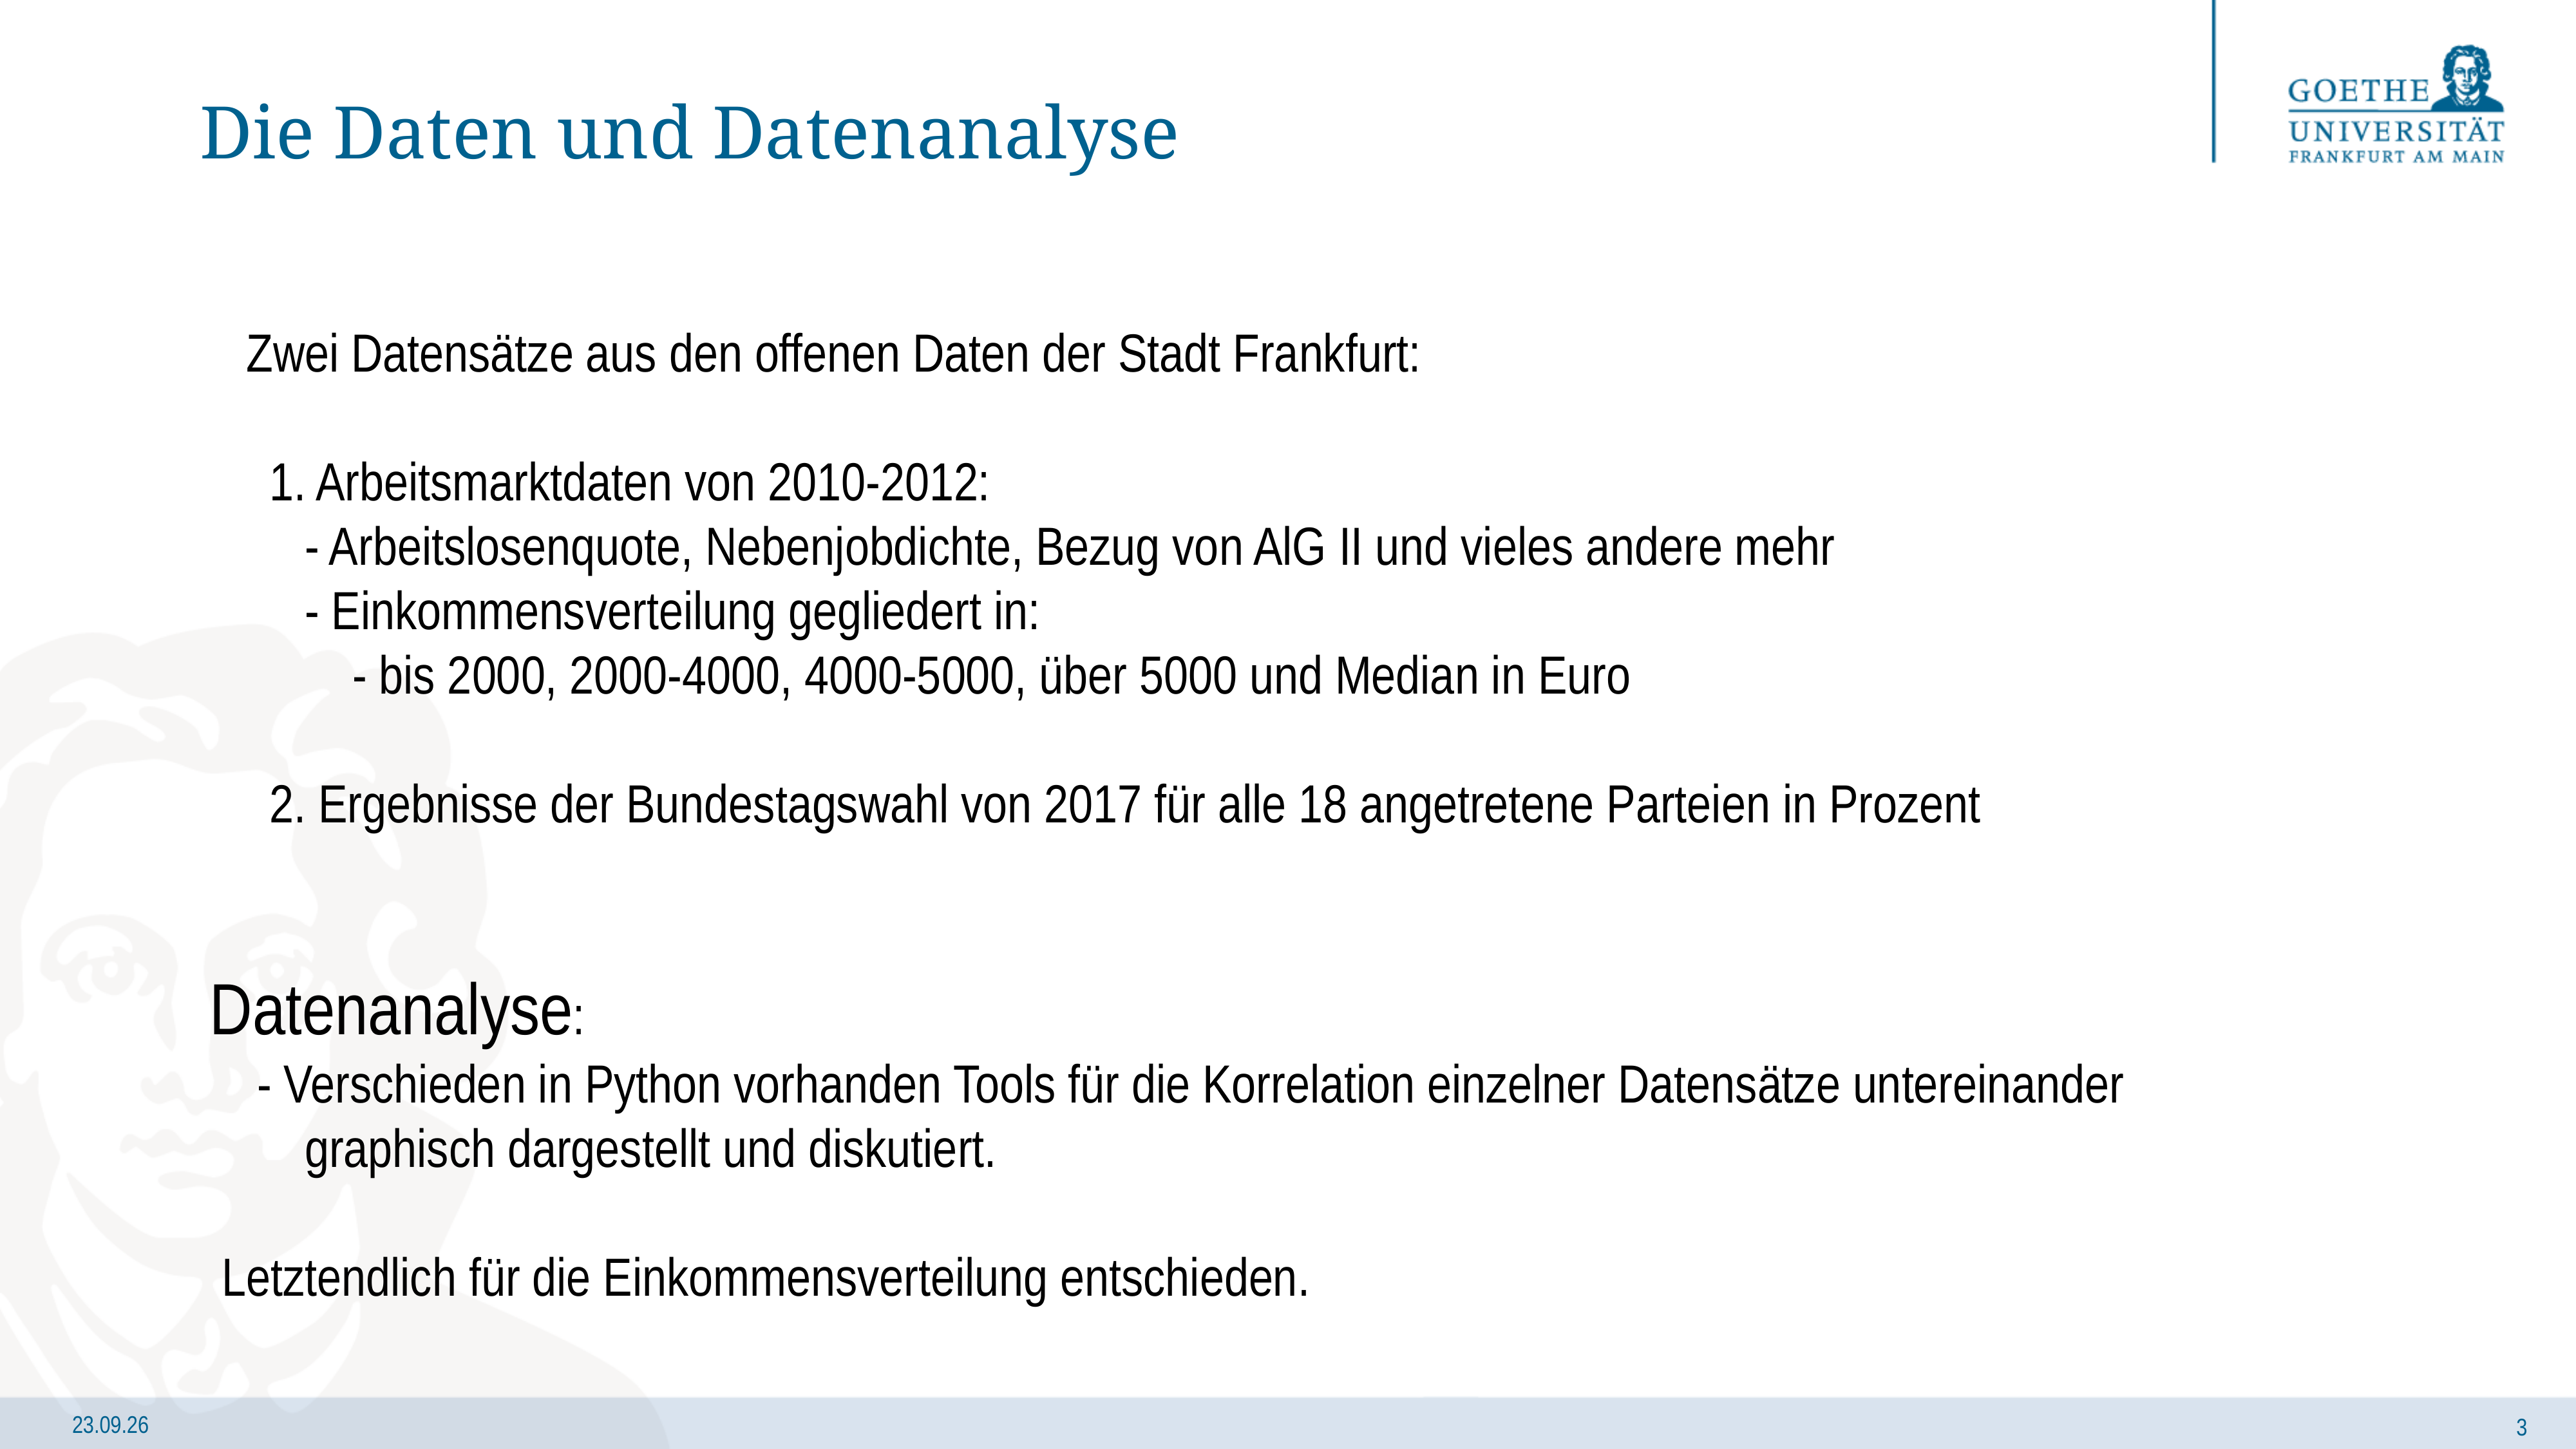

Die Daten und Datenanalyse
# Zwei Datensätze aus den offenen Daten der Stadt Frankfurt: 1. Arbeitsmarktdaten von 2010-2012: - Arbeitslosenquote, Nebenjobdichte, Bezug von AlG II und vieles andere mehr - Einkommensverteilung gegliedert in: - bis 2000, 2000-4000, 4000-5000, über 5000 und Median in Euro 2. Ergebnisse der Bundestagswahl von 2017 für alle 18 angetretene Parteien in Prozent Datenanalyse: - Verschieden in Python vorhanden Tools für die Korrelation einzelner Datensätze untereinander graphisch dargestellt und diskutiert. Letztendlich für die Einkommensverteilung entschieden.